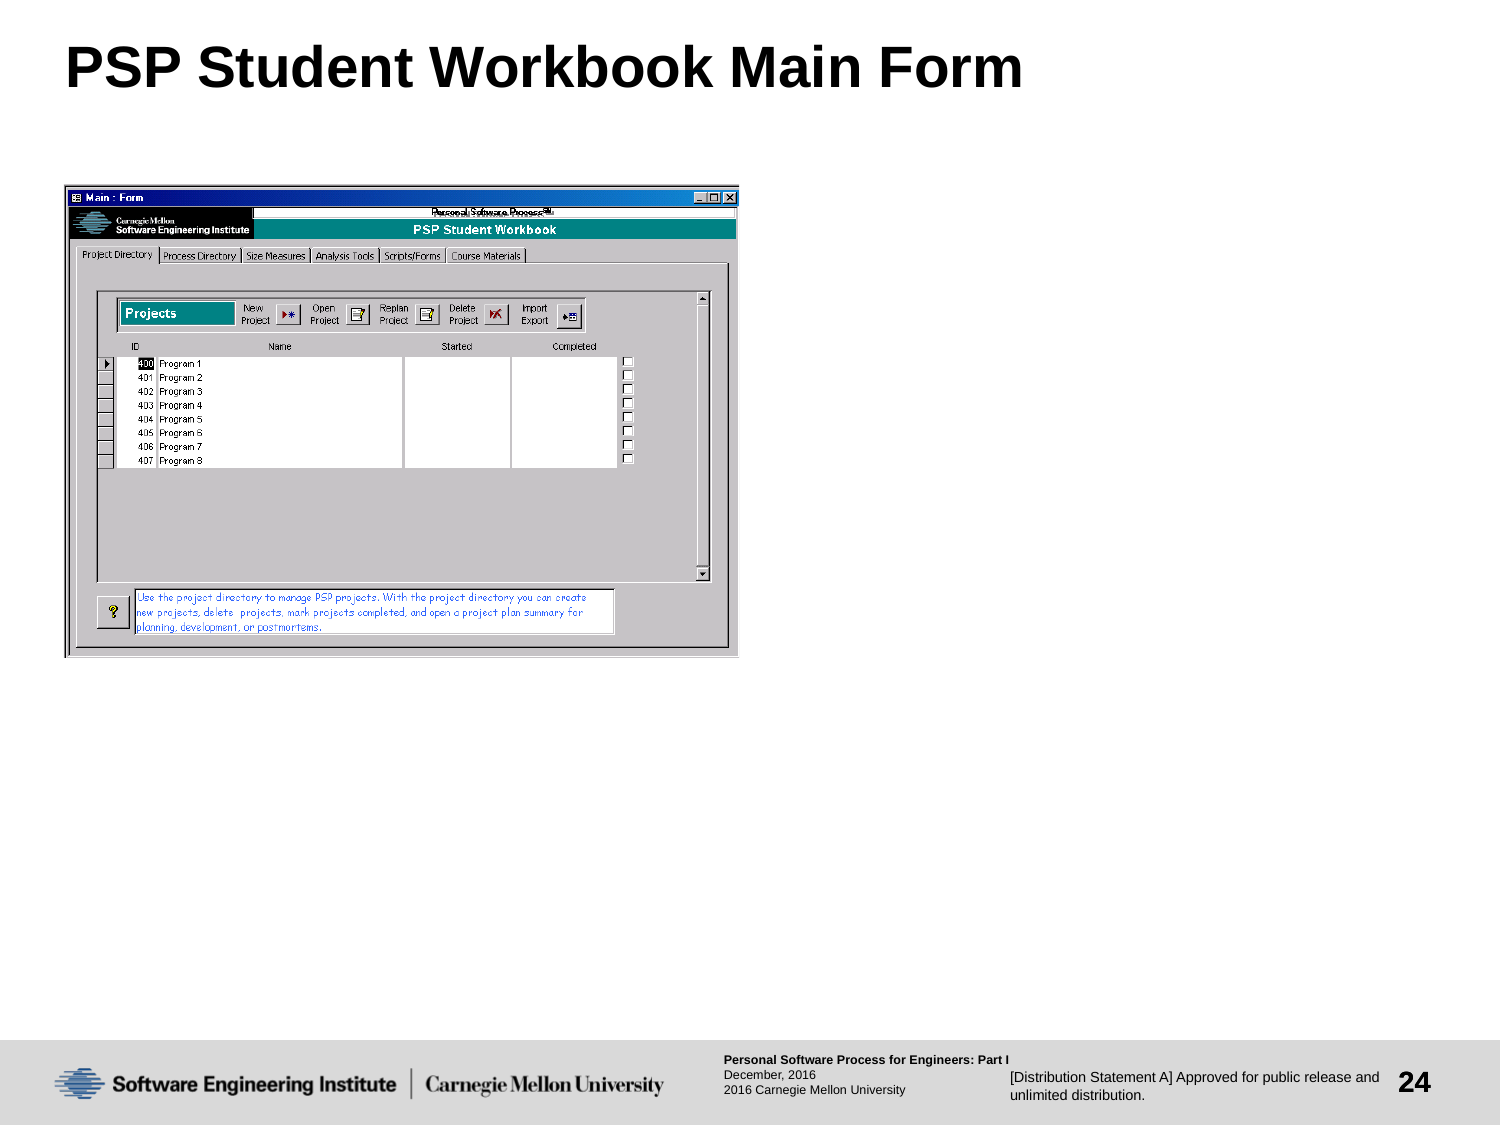

# PSP Student Workbook Main Form
The PSP student workbook main form provides access to
Projects
Processes
Size measures
Analysis tools
Scripts/forms
Course materials